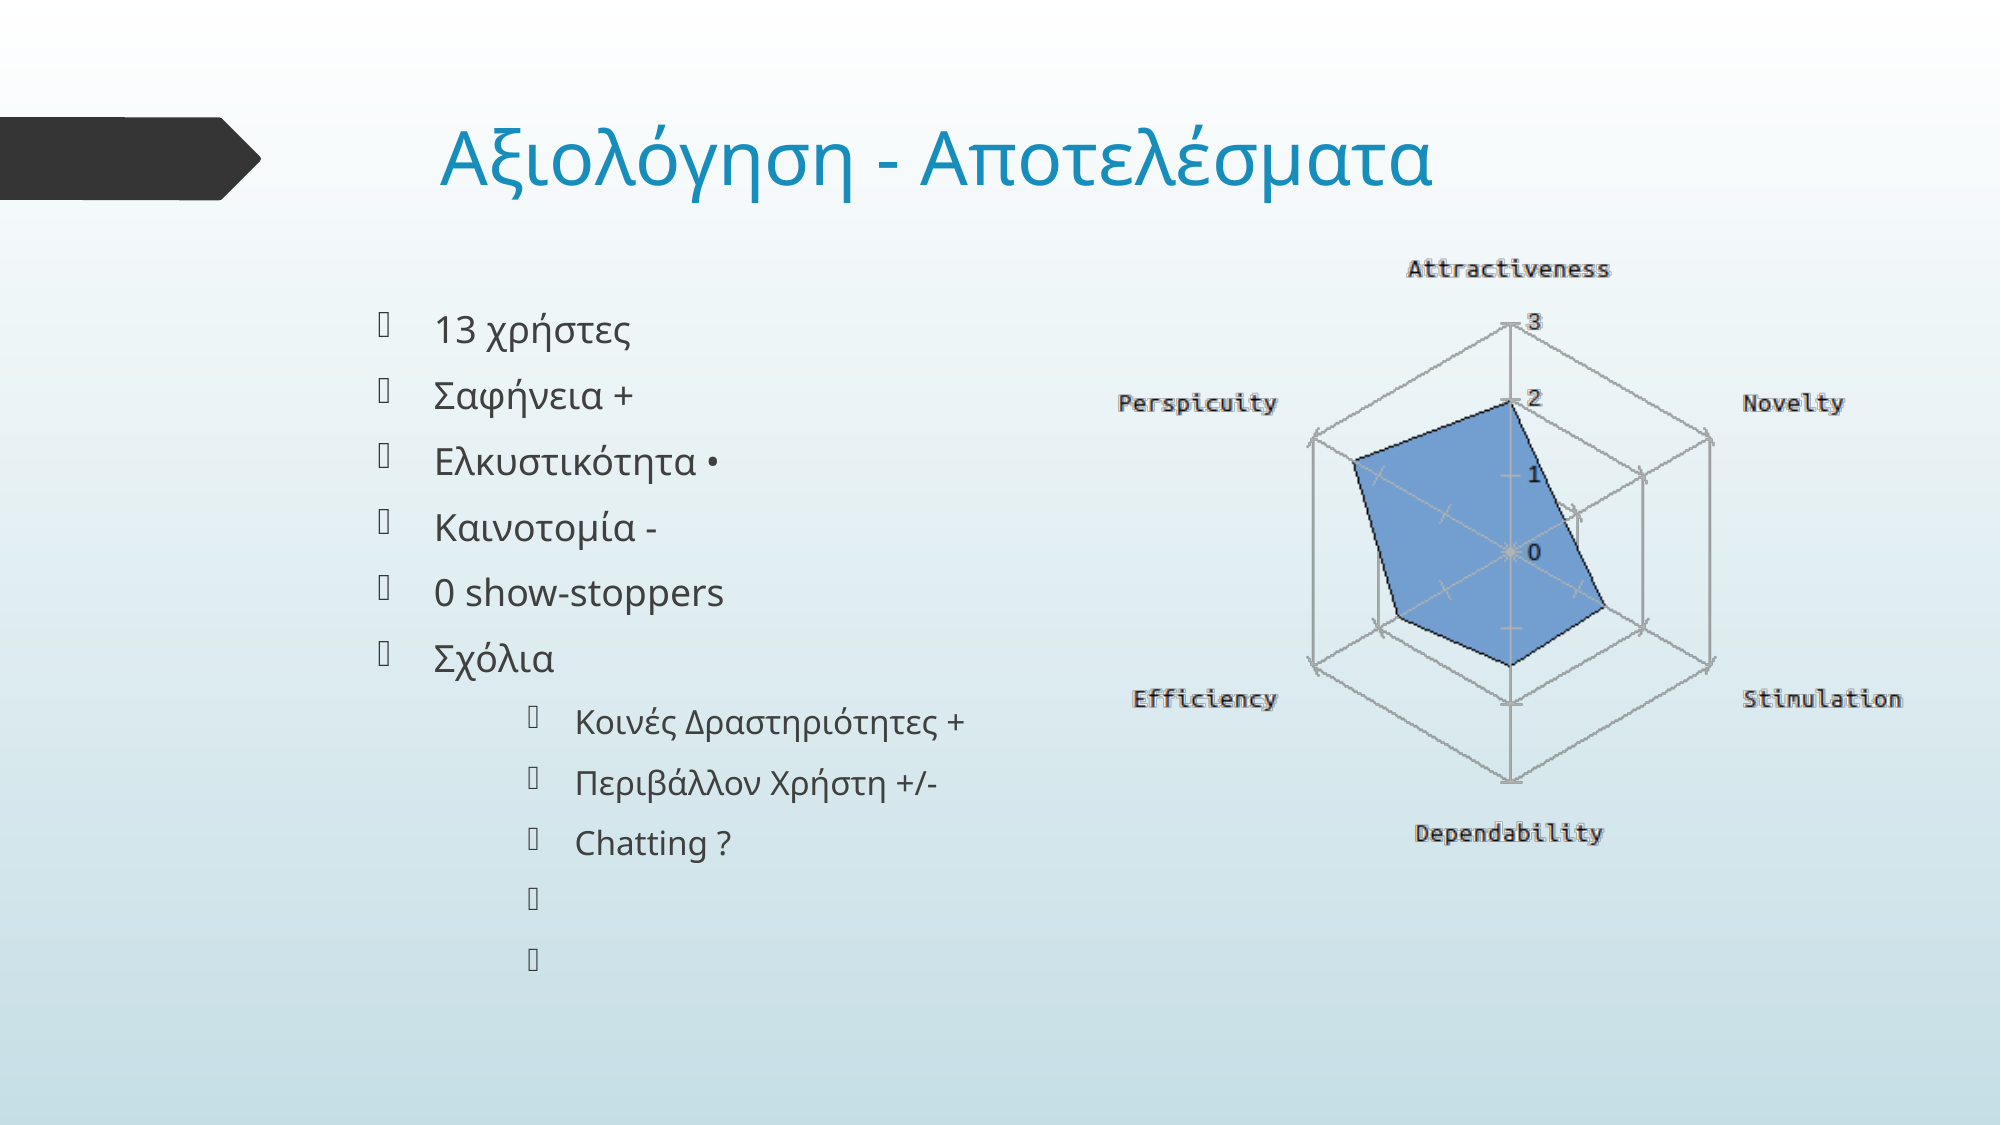

# Αξιολόγηση - Αποτελέσματα
13 χρήστες
Σαφήνεια +
Ελκυστικότητα •
Καινοτομία -
0 show-stoppers
Σχόλια
Κοινές Δραστηριότητες +
Περιβάλλον Χρήστη +/-
Chatting ?